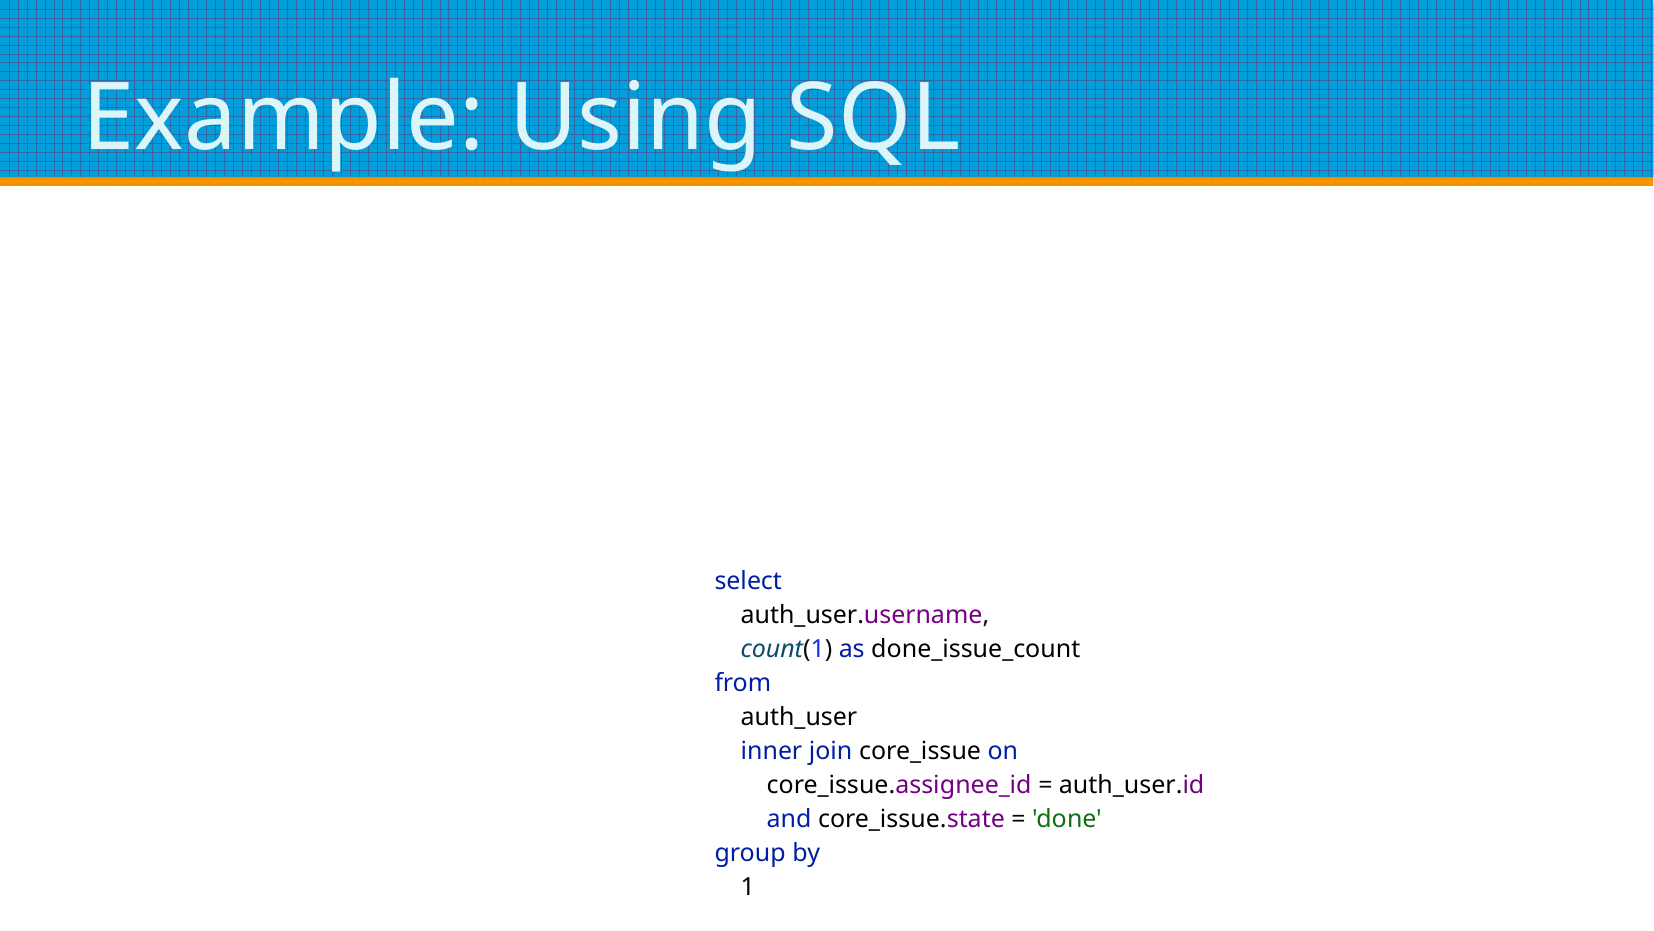

# Example: Using SQL
select
 auth_user.username,
 count(1) as done_issue_count
from
 auth_user
 inner join core_issue on
 core_issue.assignee_id = auth_user.id
 and core_issue.state = 'done'
group by
 1